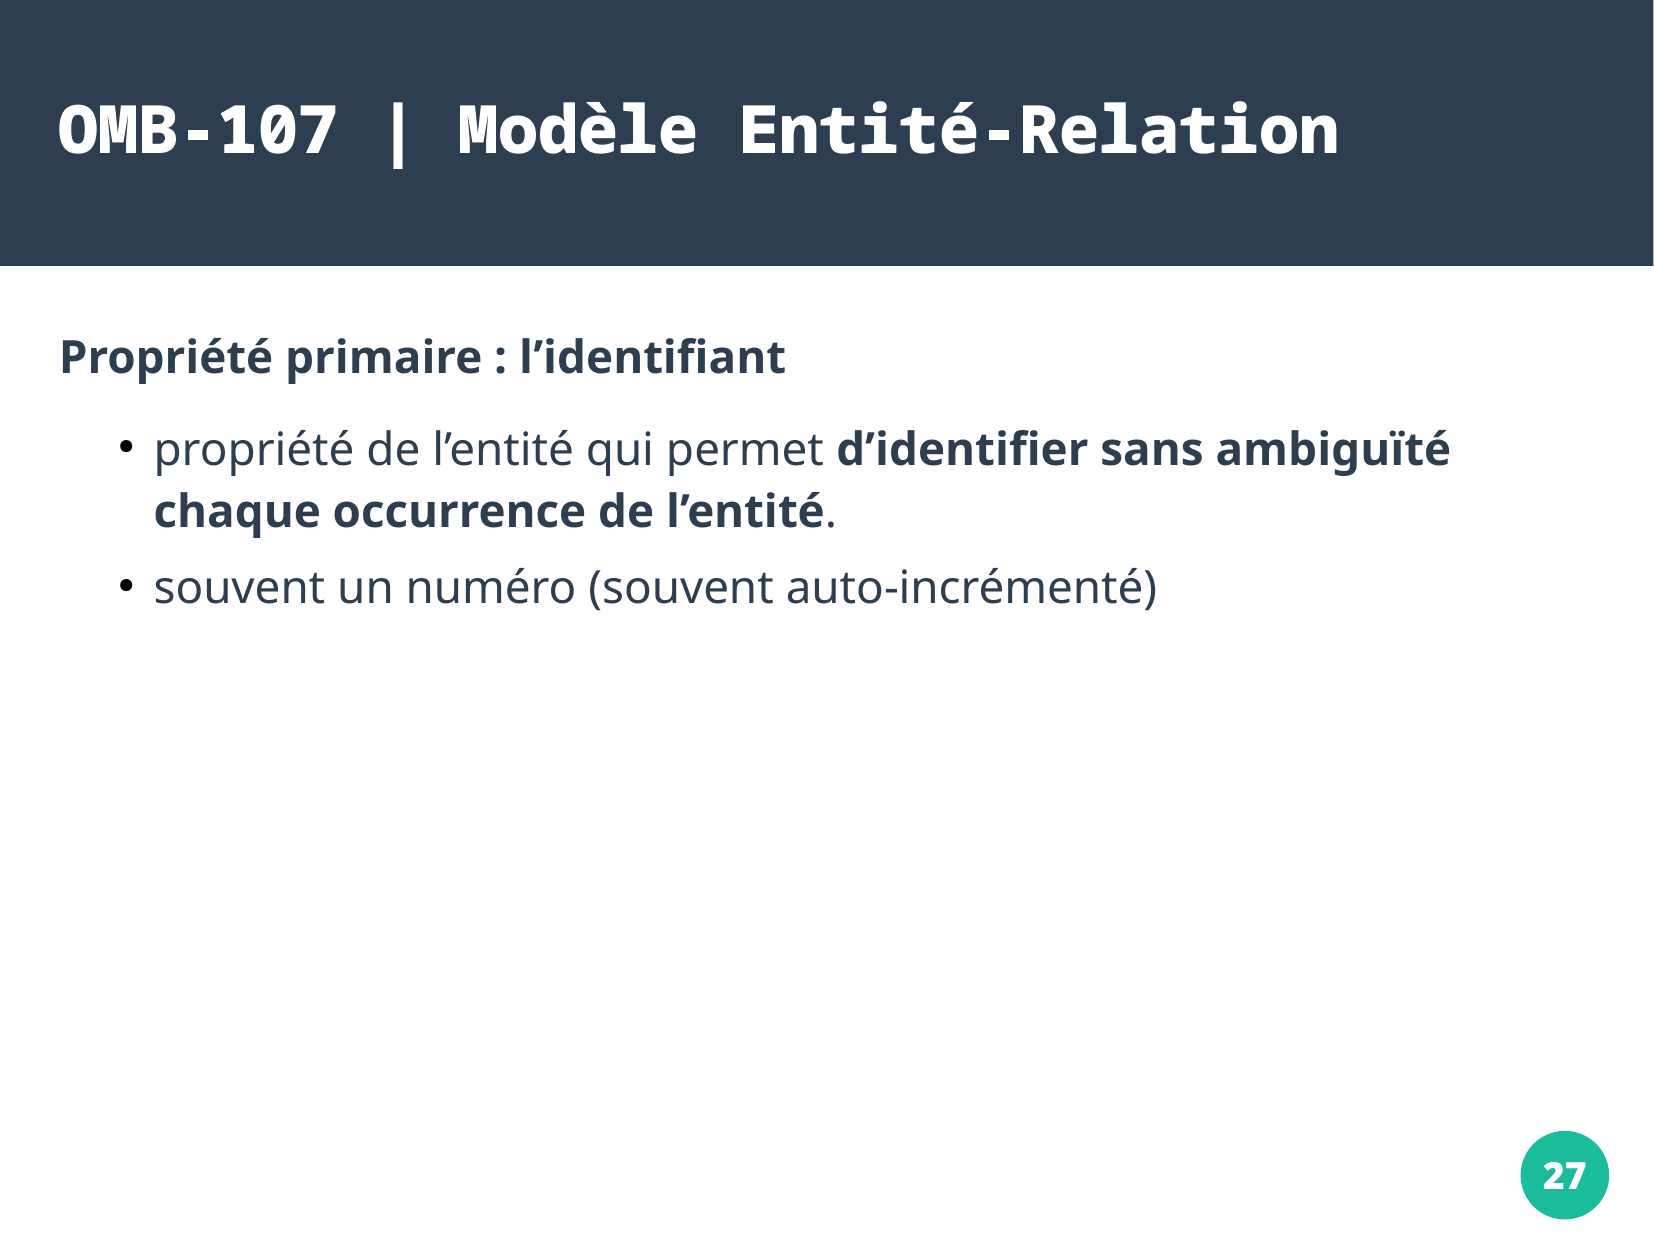

# OMB-107 | Modèle Entité-Relation
Propriété primaire : l’identifiant
propriété de l’entité qui permet d’identifier sans ambiguïté chaque occurrence de l’entité.
souvent un numéro (souvent auto-incrémenté)
27